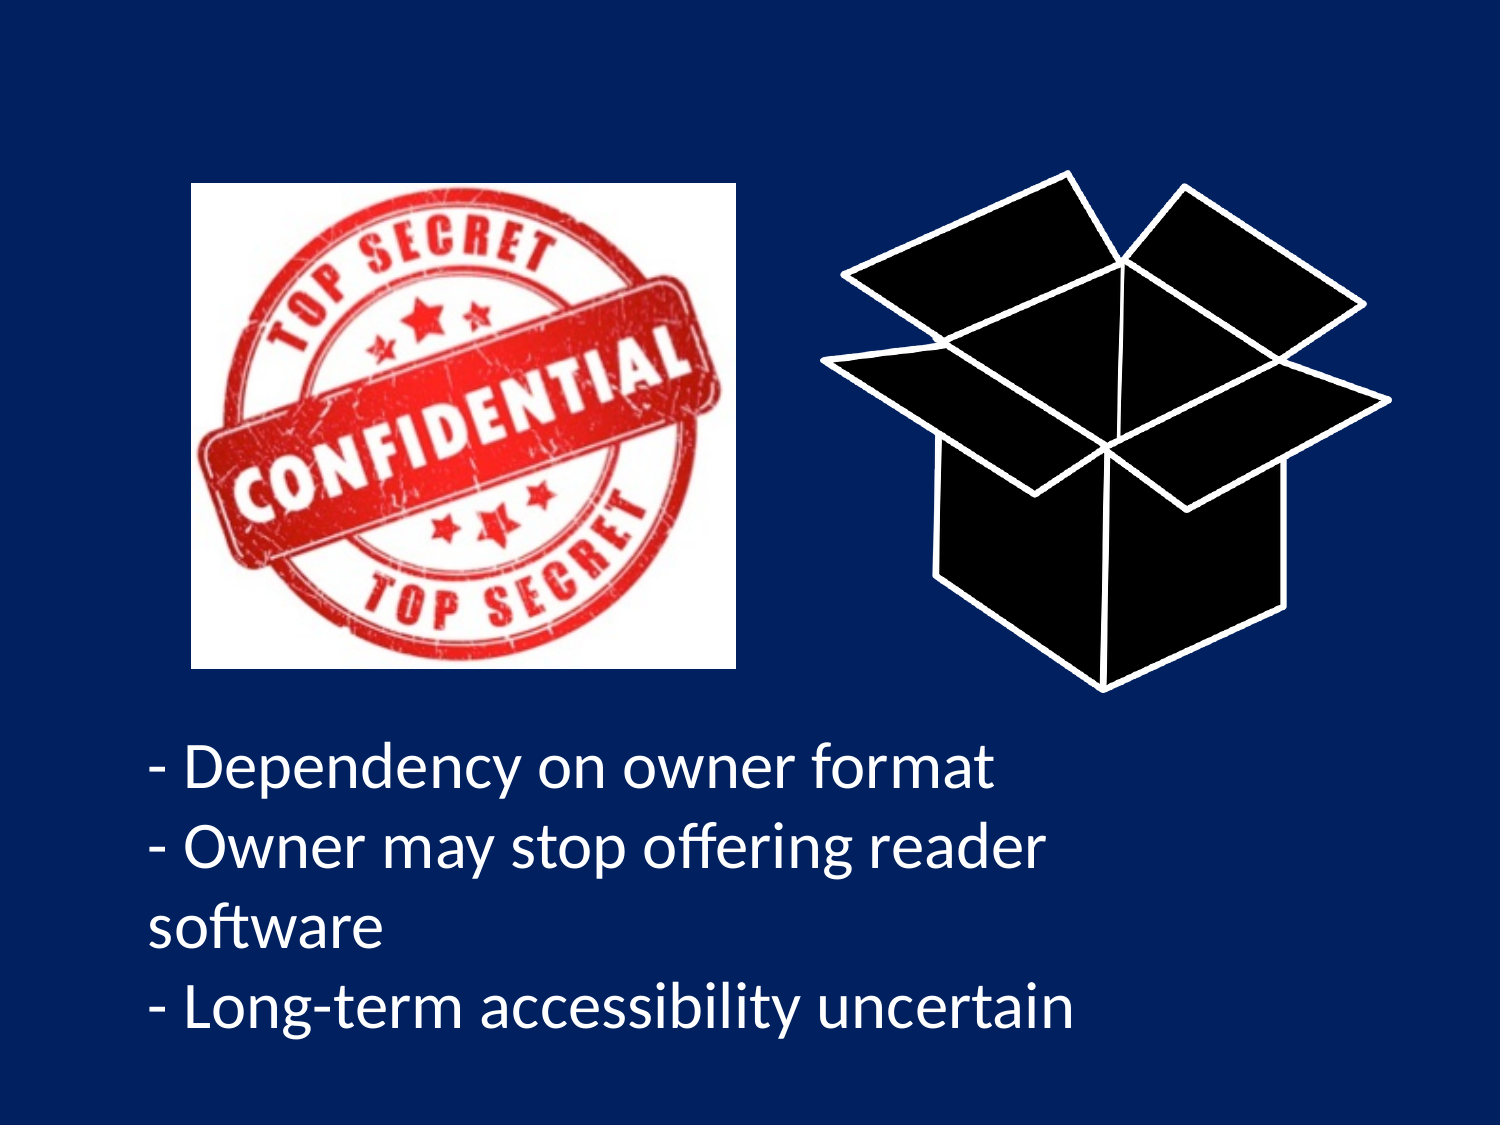

- Dependency on owner format
- Owner may stop offering reader 		software
- Long-term accessibility uncertain